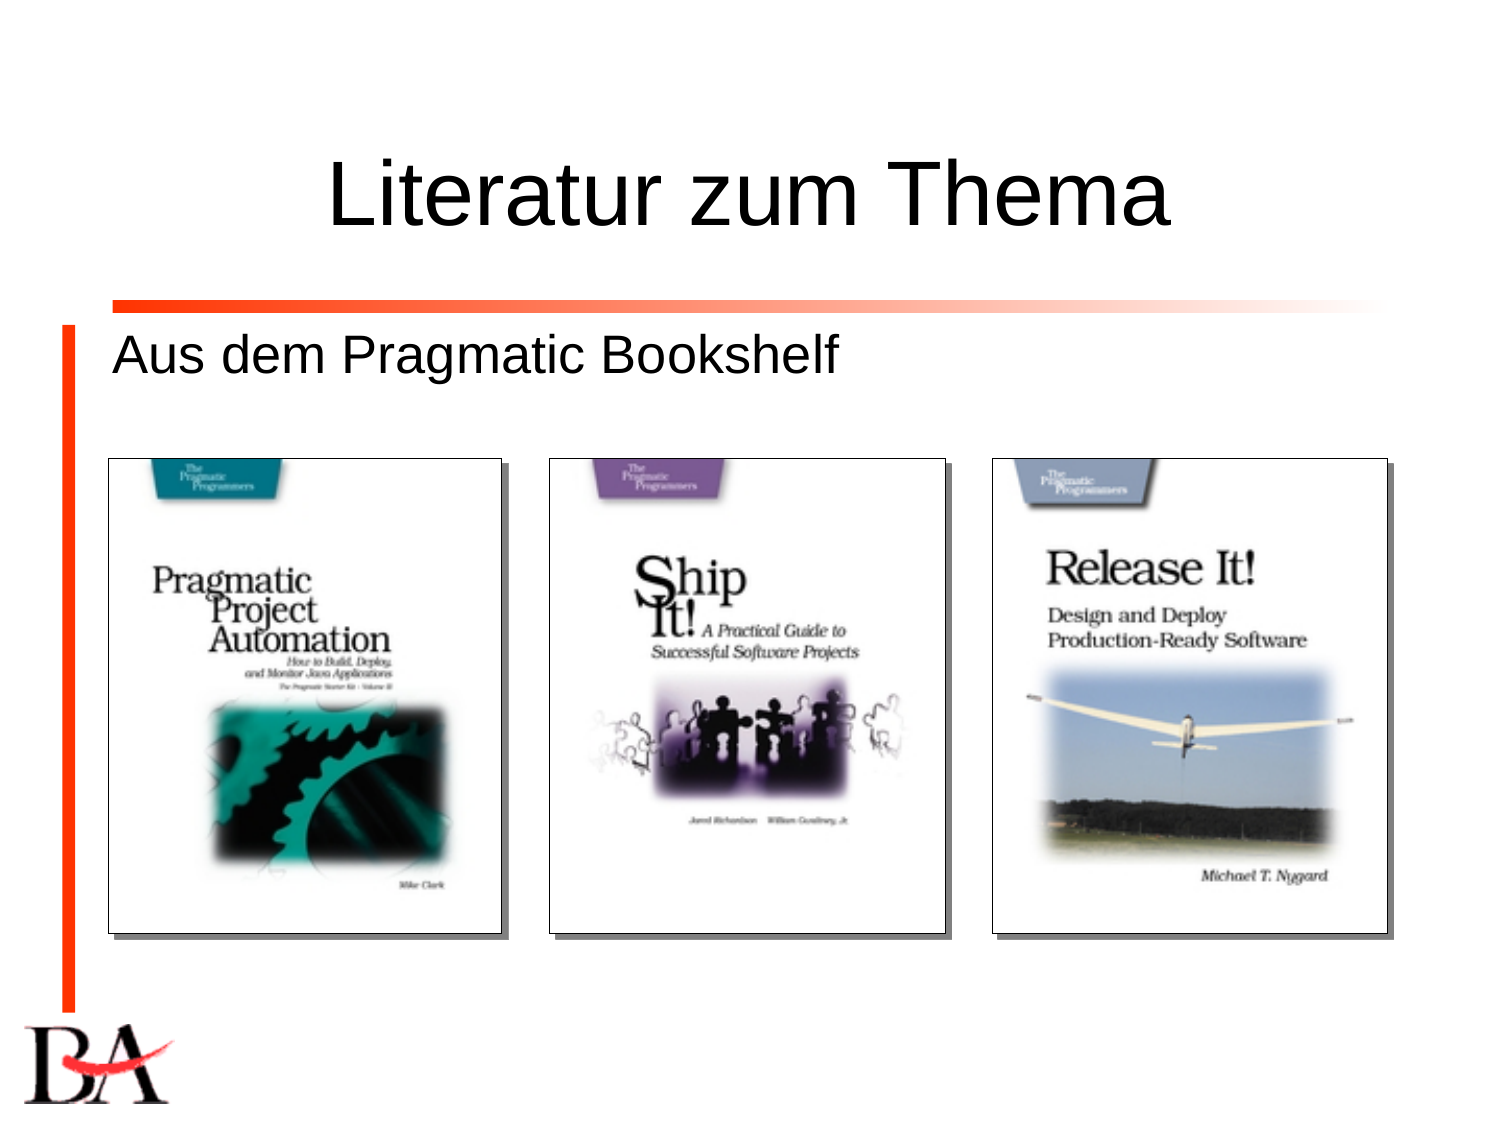

# Literatur zum Thema
Aus dem Pragmatic Bookshelf